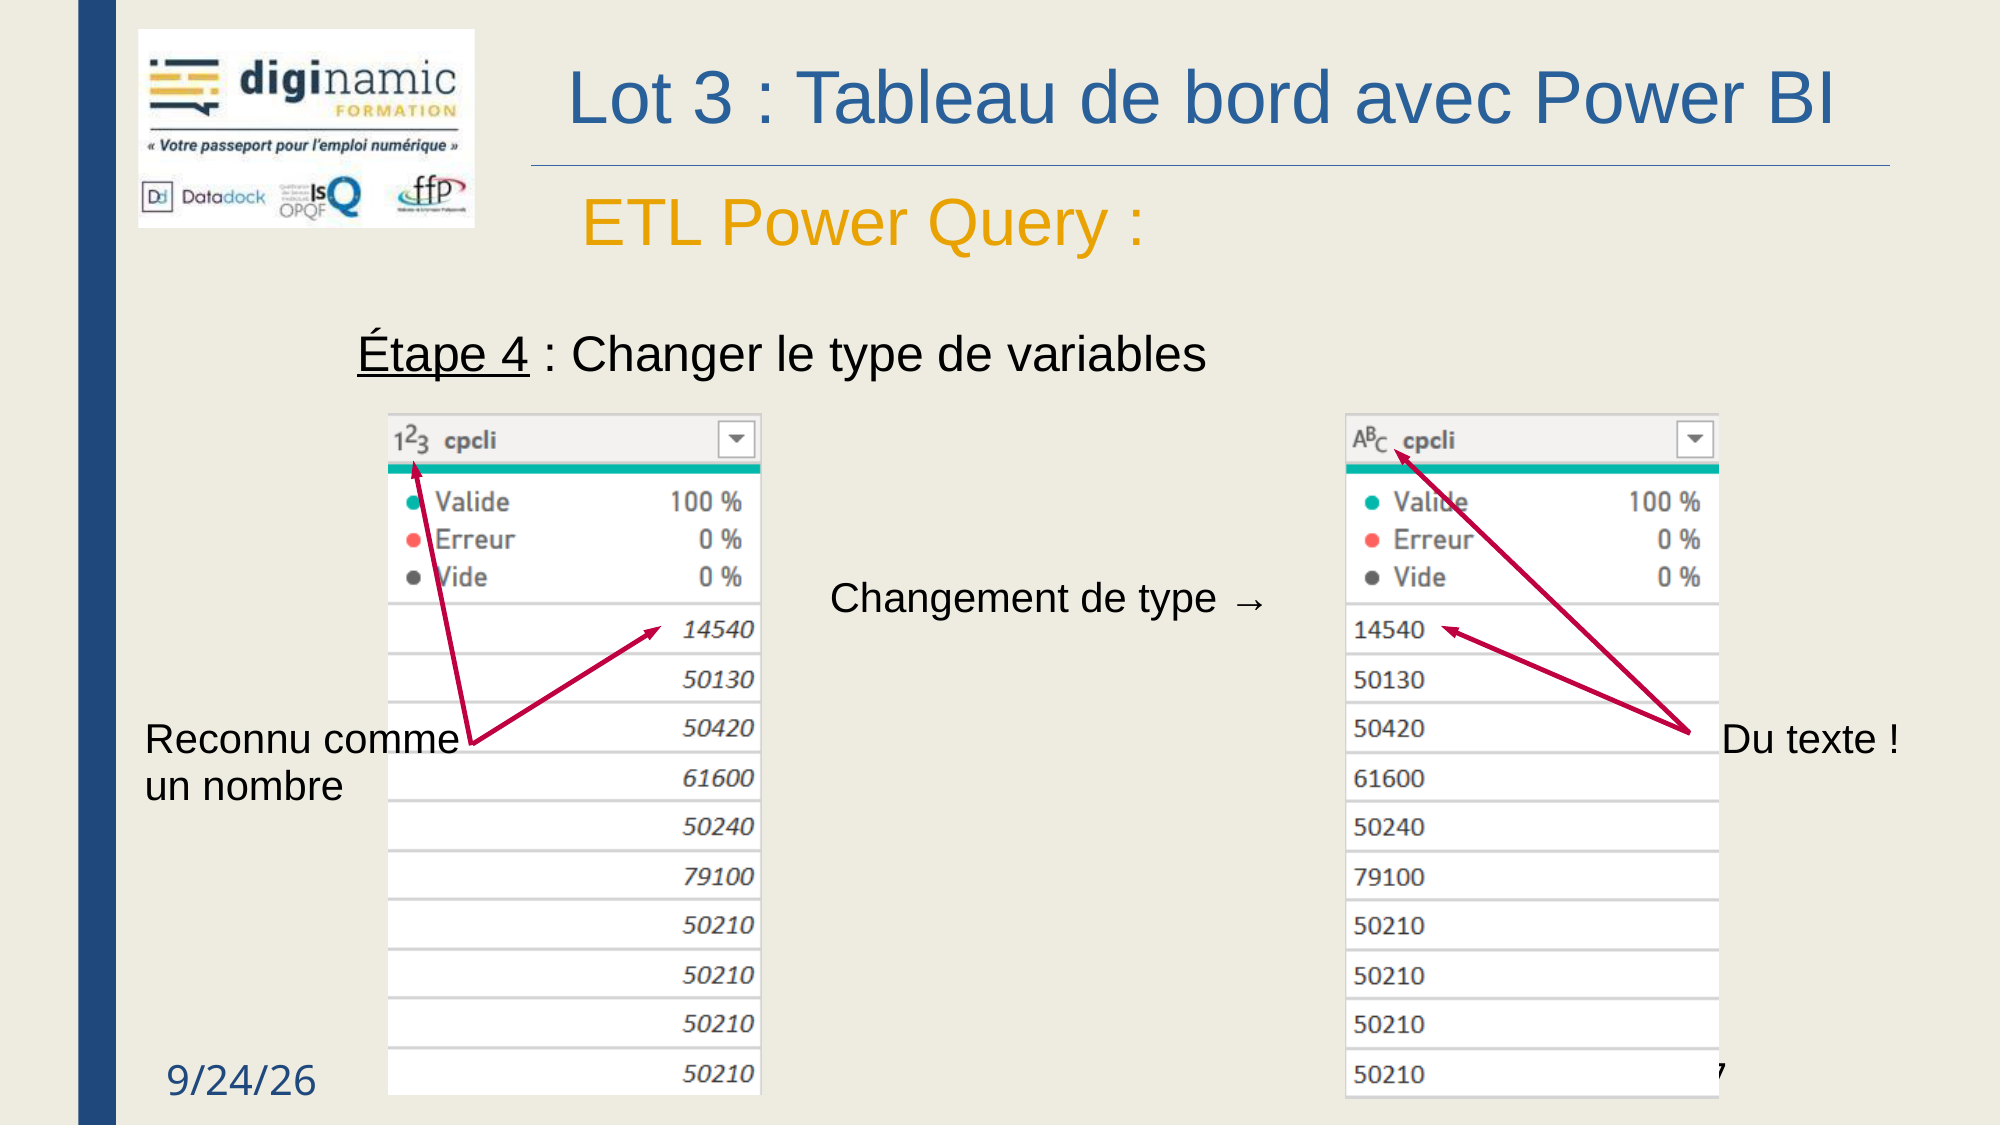

# Lot 3 : Tableau de bord avec Power BI
ETL Power Query :
Étape 4 : Changer le type de variables
Changement de type →
Reconnu comme un nombre
Du texte !
37